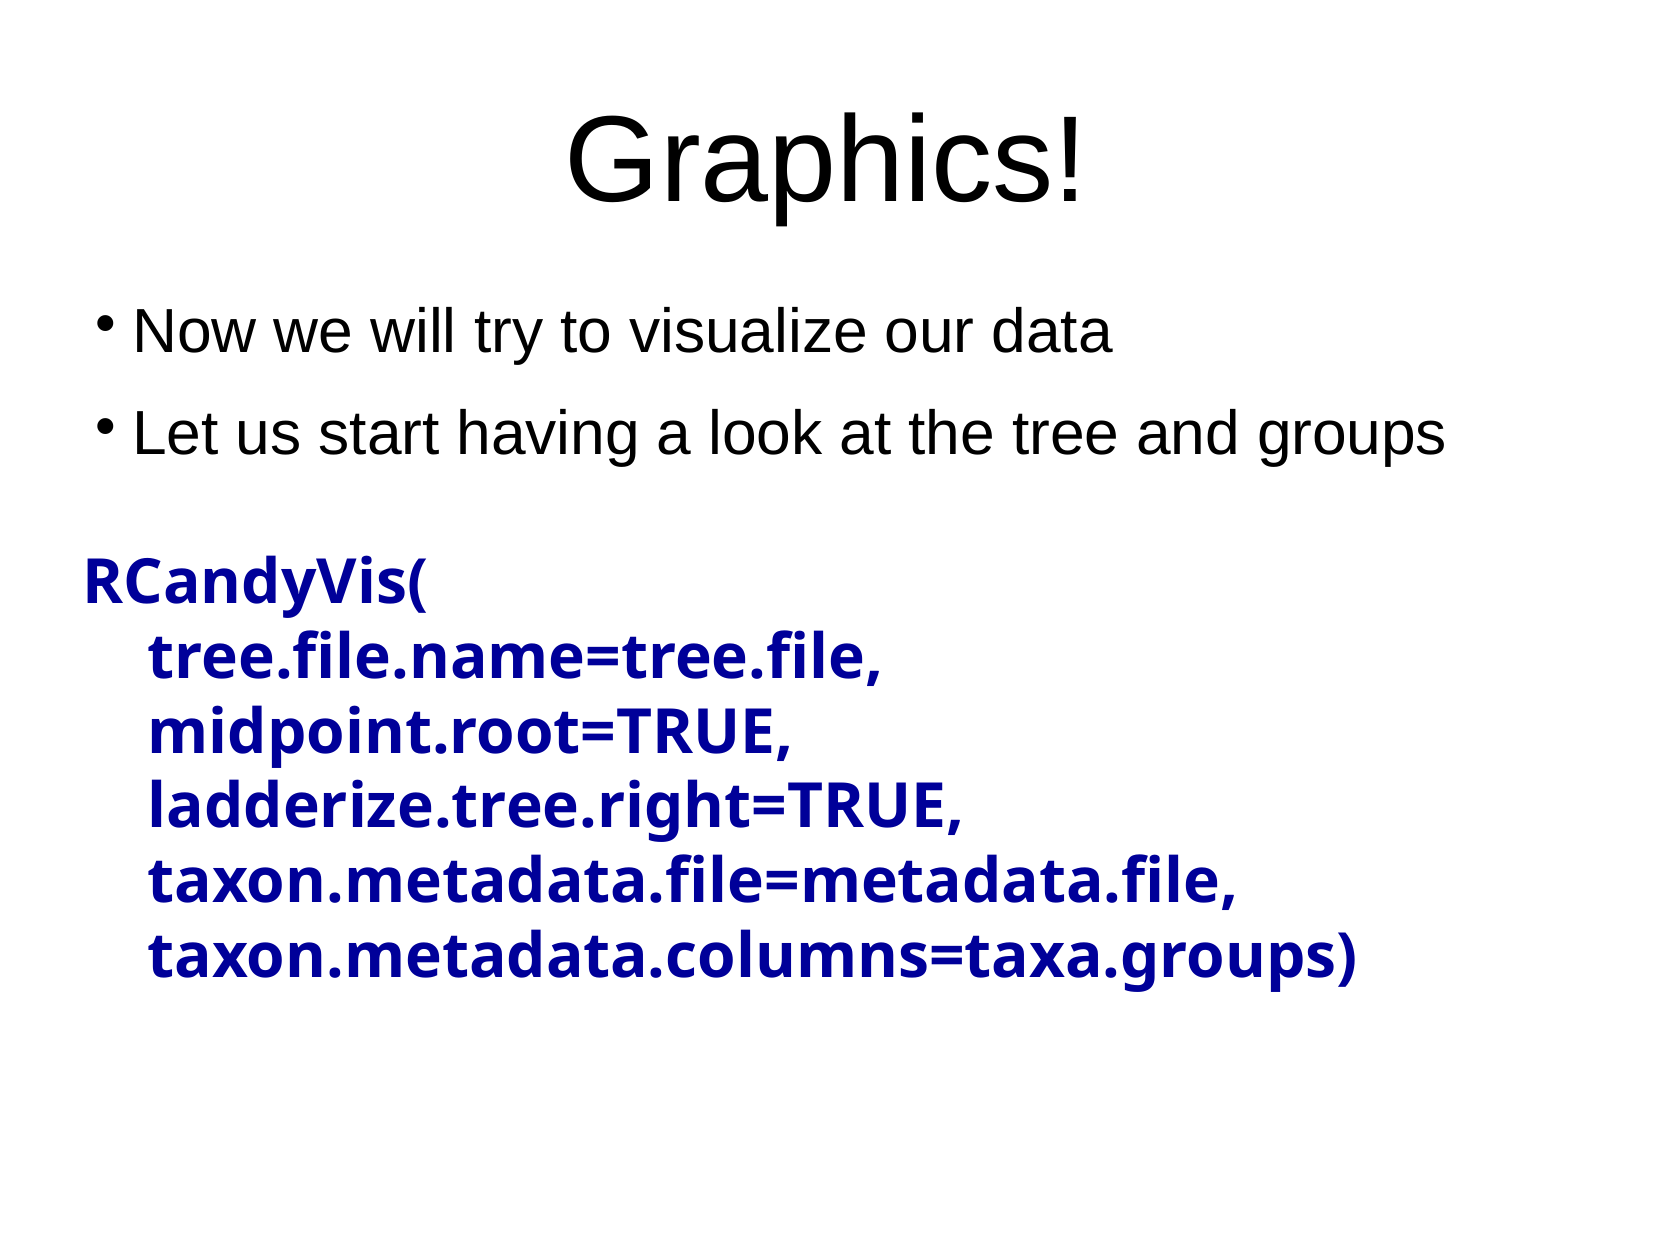

Graphics!
Now we will try to visualize our data
Let us start having a look at the tree and groups
RCandyVis(
 tree.file.name=tree.file,
 midpoint.root=TRUE,
 ladderize.tree.right=TRUE,
 taxon.metadata.file=metadata.file,
 taxon.metadata.columns=taxa.groups)